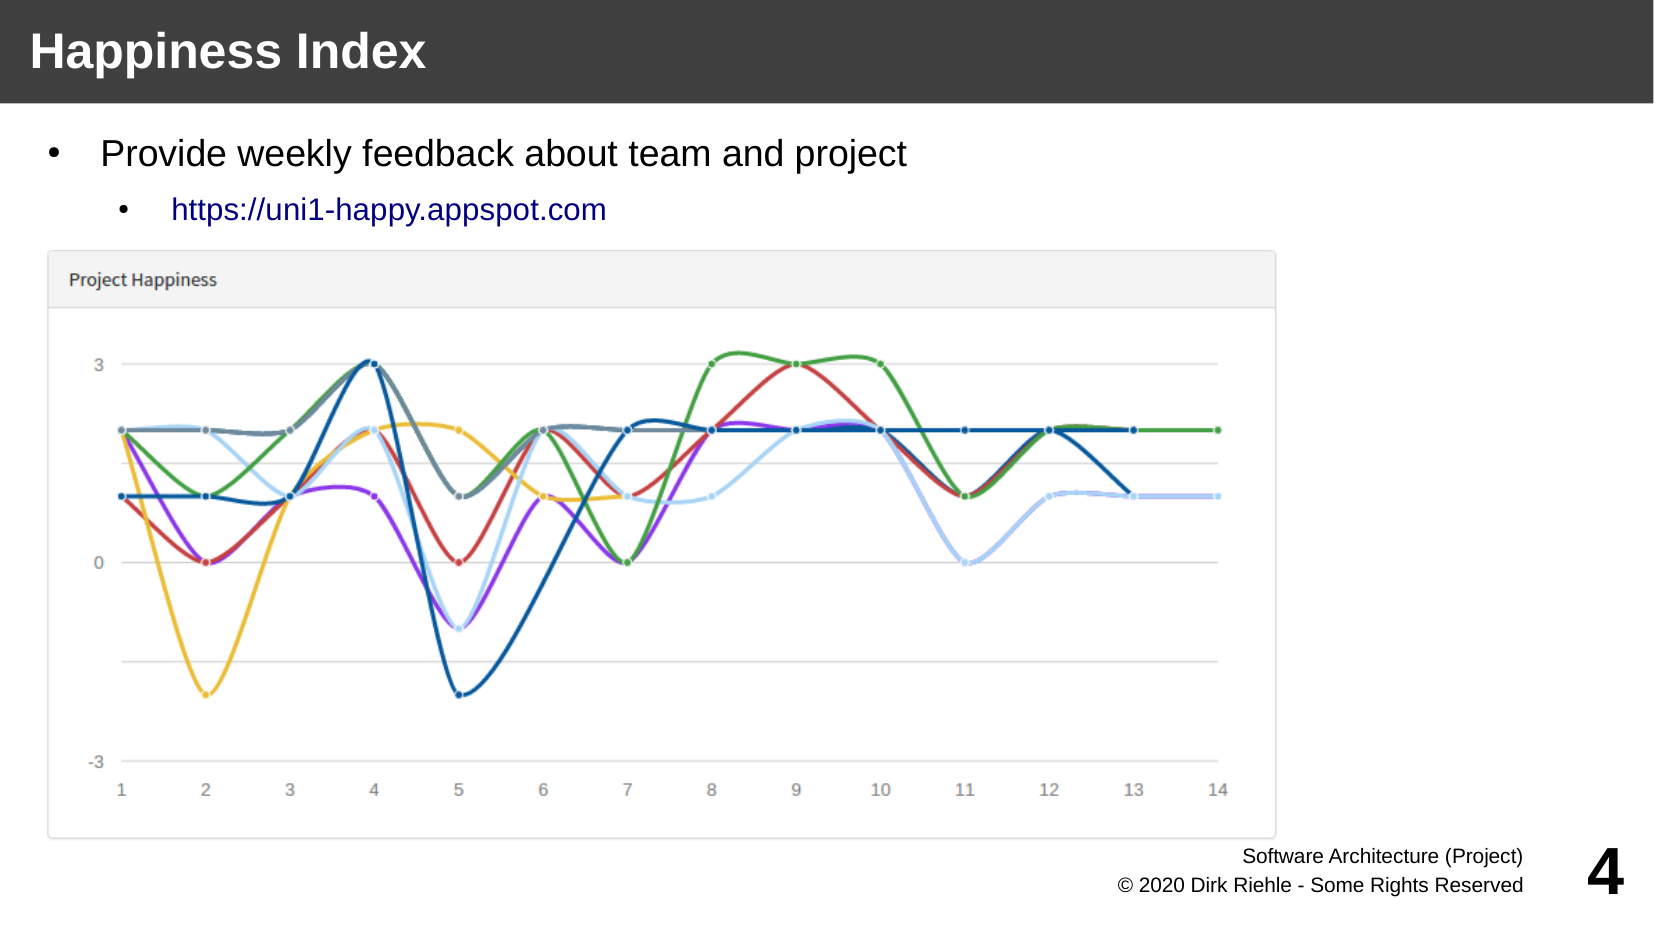

# Happiness Index
Provide weekly feedback about team and project
https://uni1-happy.appspot.com
Software Architecture (Project)
4
© 2020 Dirk Riehle - Some Rights Reserved